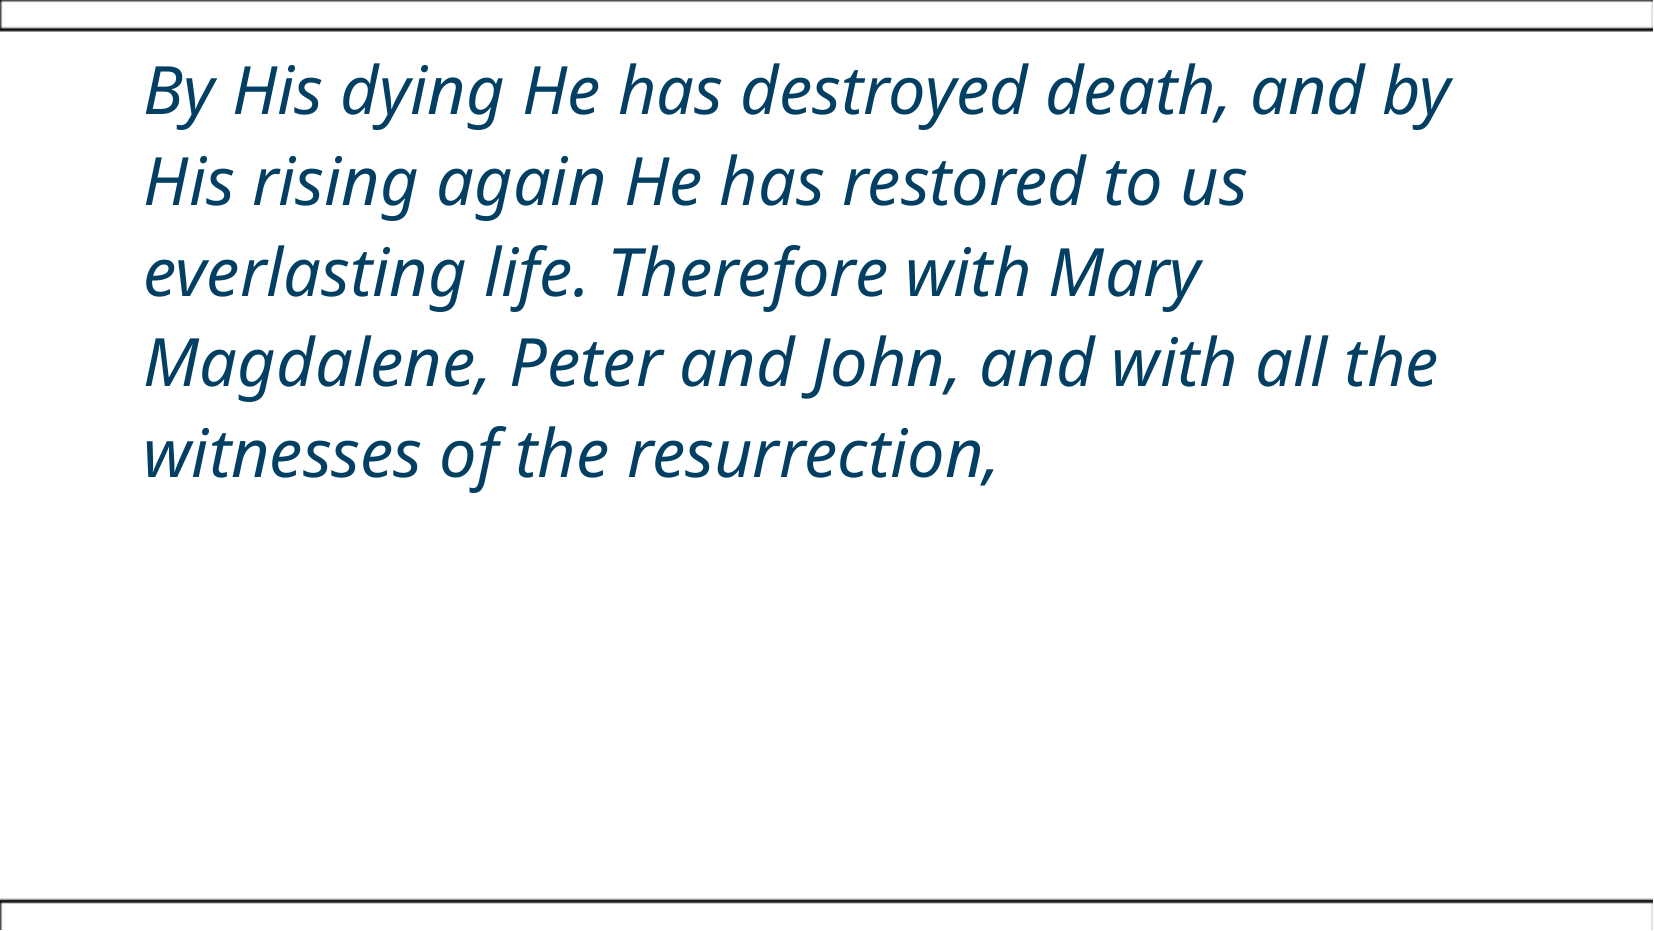

By His dying He has destroyed death, and by
 His rising again He has restored to us
 everlasting life. Therefore with Mary
 Magdalene, Peter and John, and with all the
 witnesses of the resurrection,